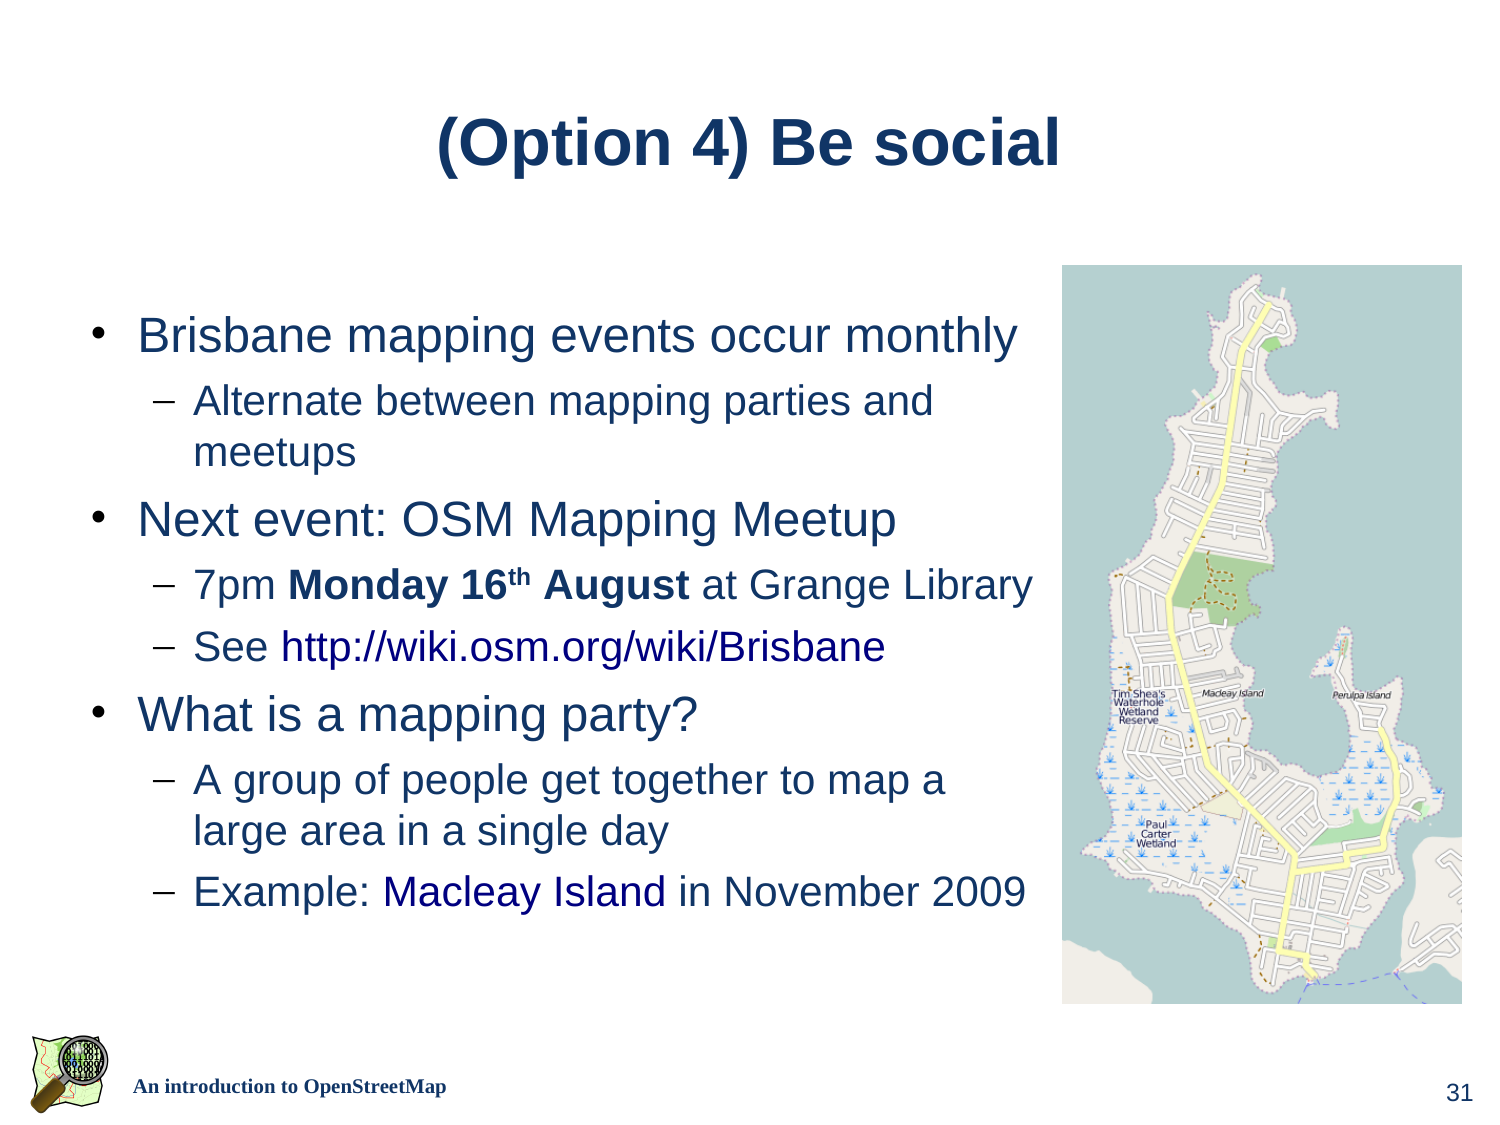

# (Option 4) Be social
Brisbane mapping events occur monthly
Alternate between mapping parties and meetups
Next event: OSM Mapping Meetup
7pm Monday 16th August at Grange Library
See http://wiki.osm.org/wiki/Brisbane
What is a mapping party?
A group of people get together to map a large area in a single day
Example: Macleay Island in November 2009